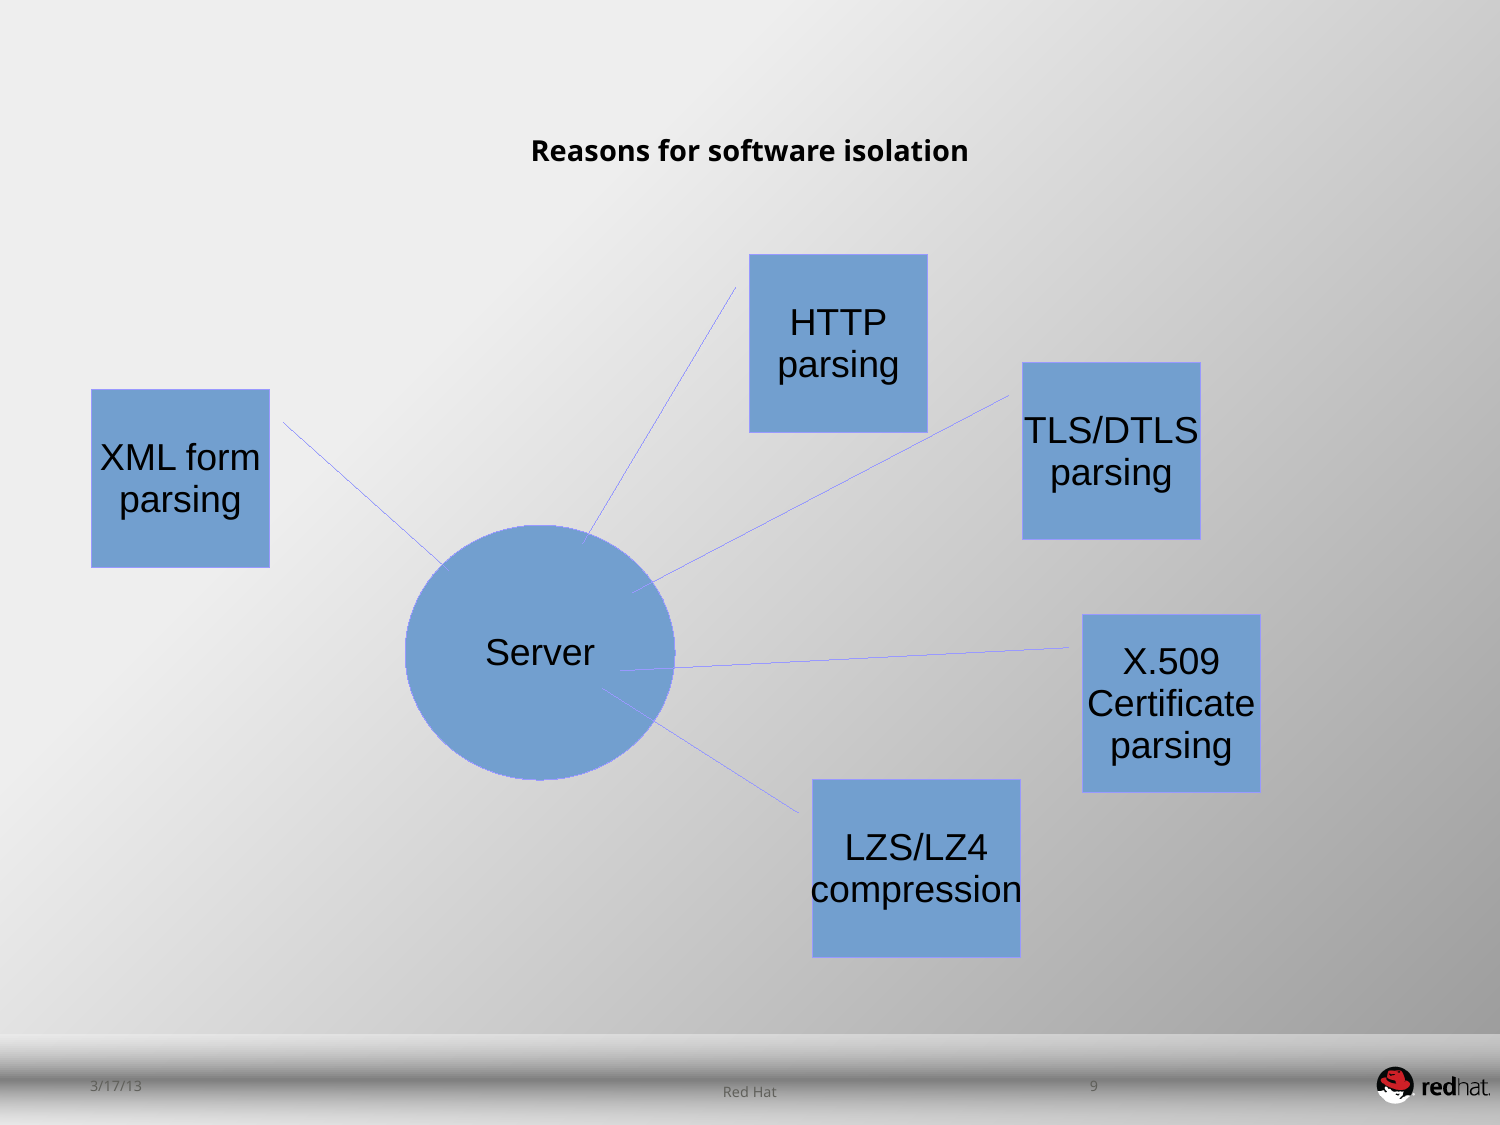

# Reasons for software isolation
HTTP
parsing
TLS/DTLS
parsing
XML form
parsing
Server
X.509
Certificate
parsing
LZS/LZ4
compression
3/17/13
Red Hat